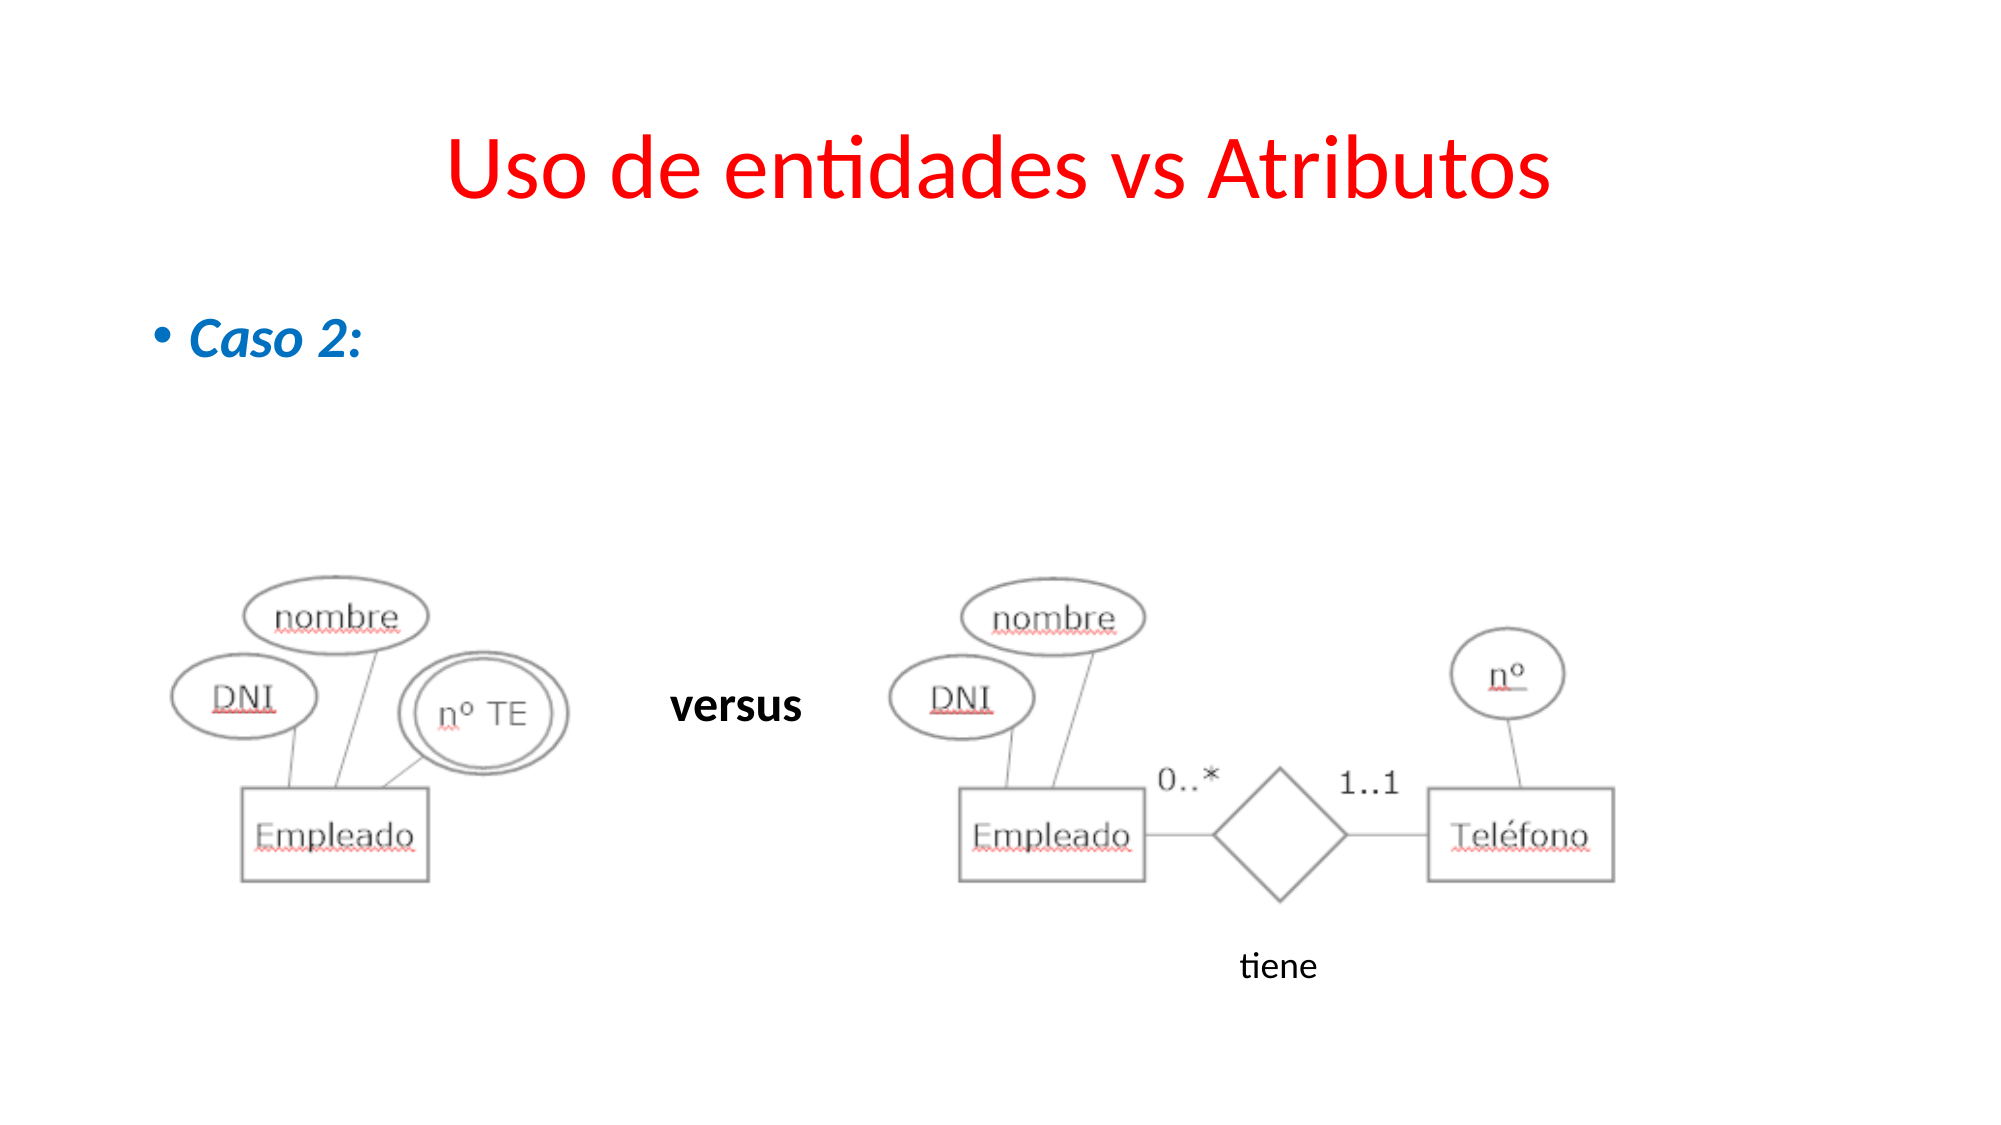

# Uso de entidades vs Atributos
Caso 2:
versus
tiene